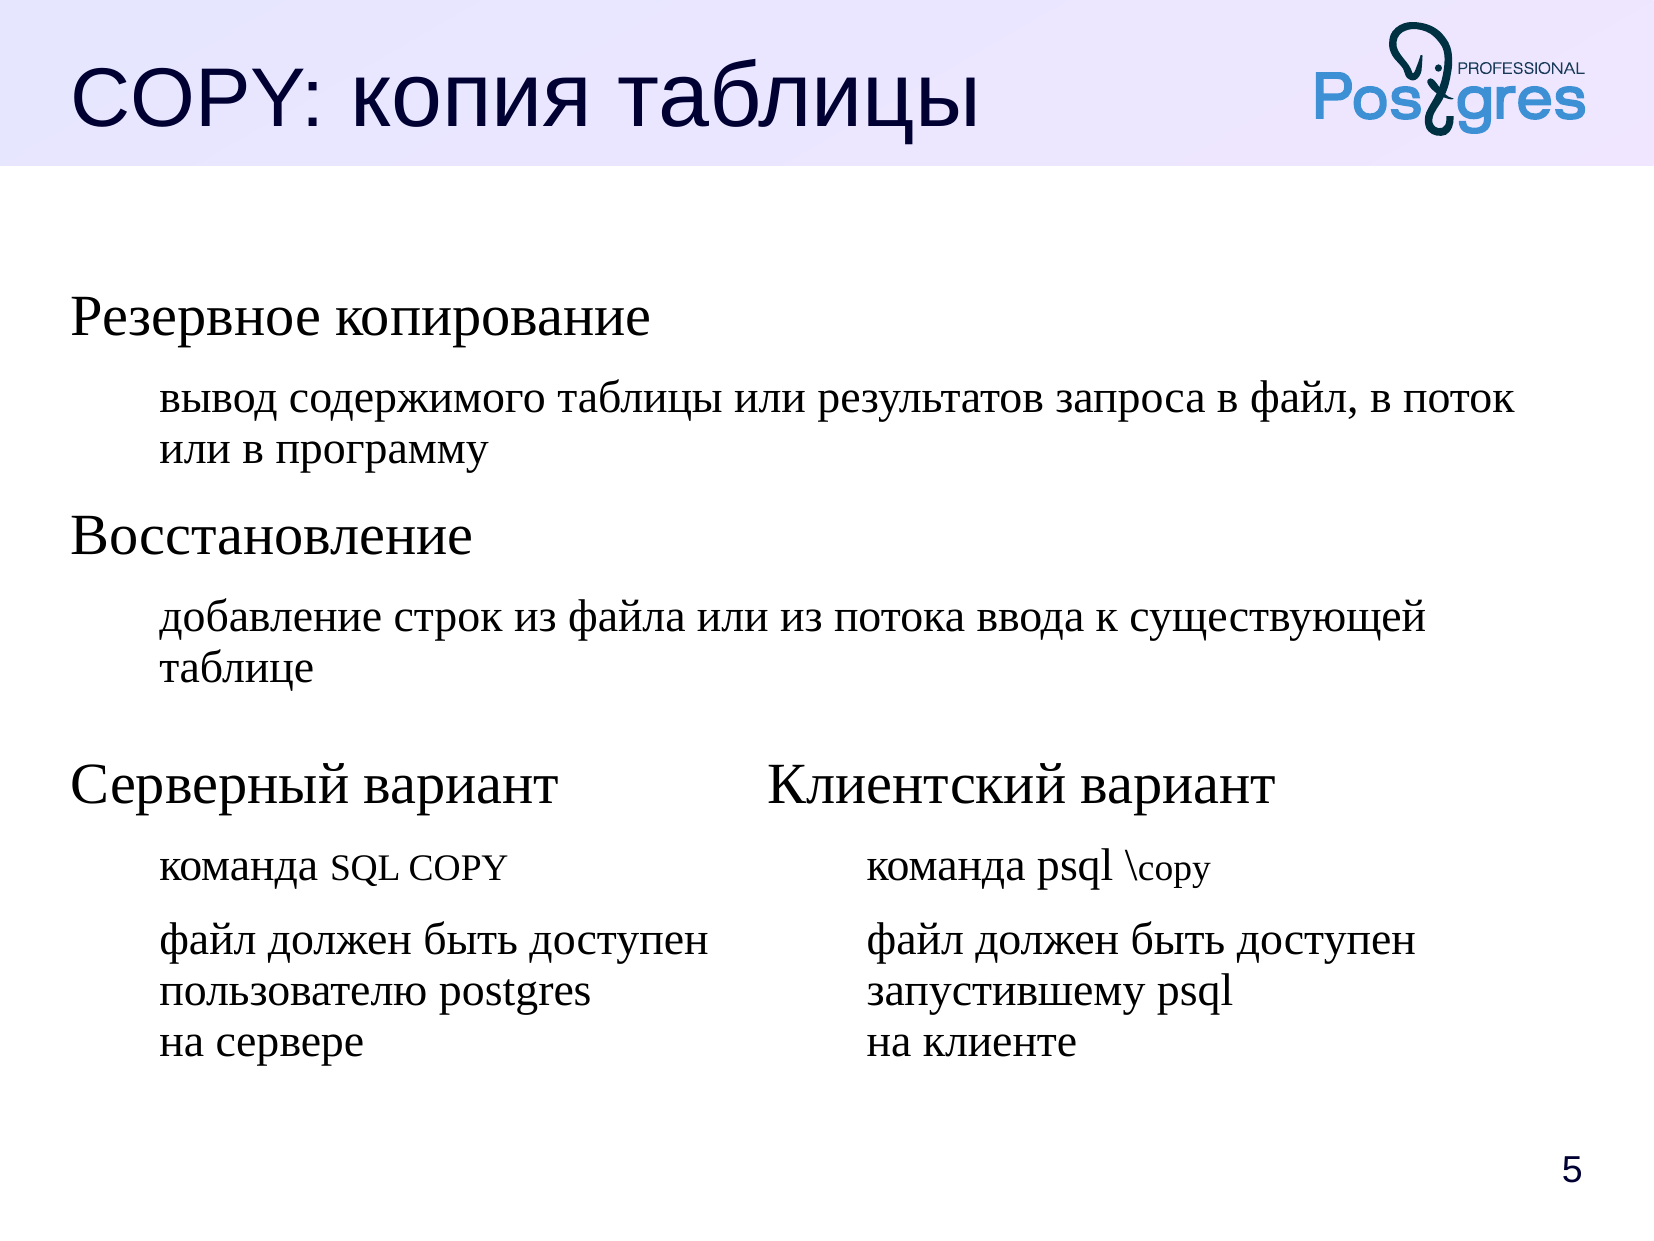

# COPY: копия таблицы
Резервное копирование
вывод содержимого таблицы или результатов запроса в файл, в поток или в программу
Восстановление
добавление строк из файла или из потока ввода к существующей таблице
Серверный вариант	Клиентский вариант
команда SQL COPY	команда psql \copy
файл должен быть доступен	файл должен быть доступен
пользователю postgres	запустившему psql
на сервере	на клиенте